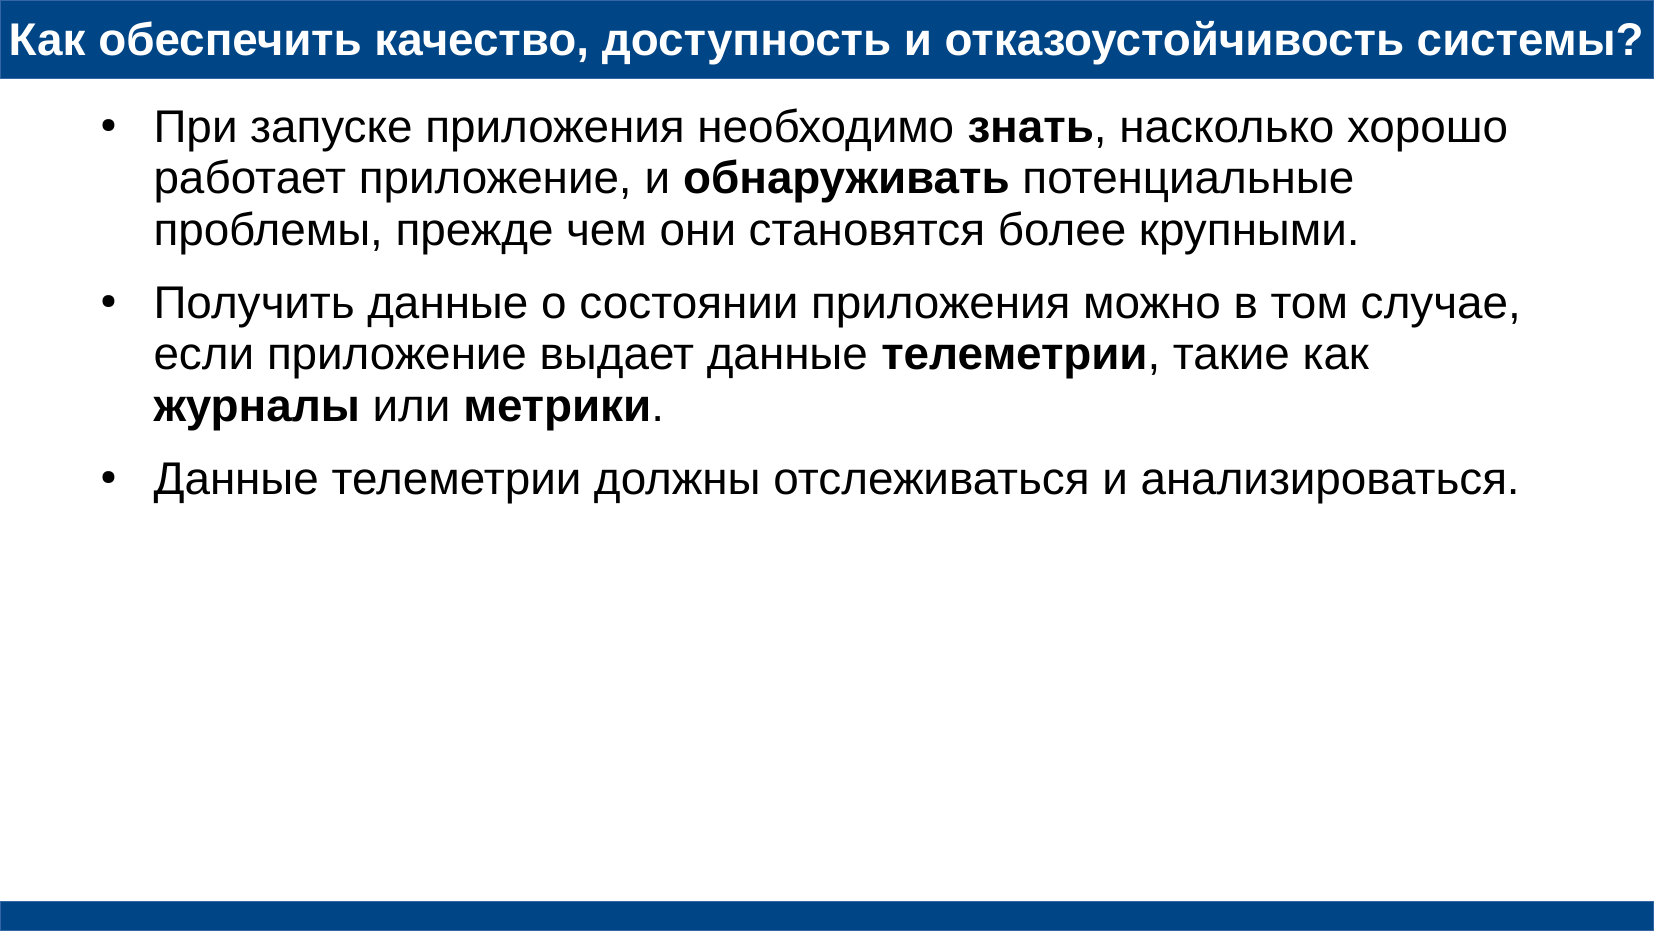

# Как обеспечить качество, доступность и отказоустойчивость системы?
При запуске приложения необходимо знать, насколько хорошо работает приложение, и обнаруживать потенциальные проблемы, прежде чем они становятся более крупными.
Получить данные о состоянии приложения можно в том случае, если приложение выдает данные телеметрии, такие как журналы или метрики.
Данные телеметрии должны отслеживаться и анализироваться.